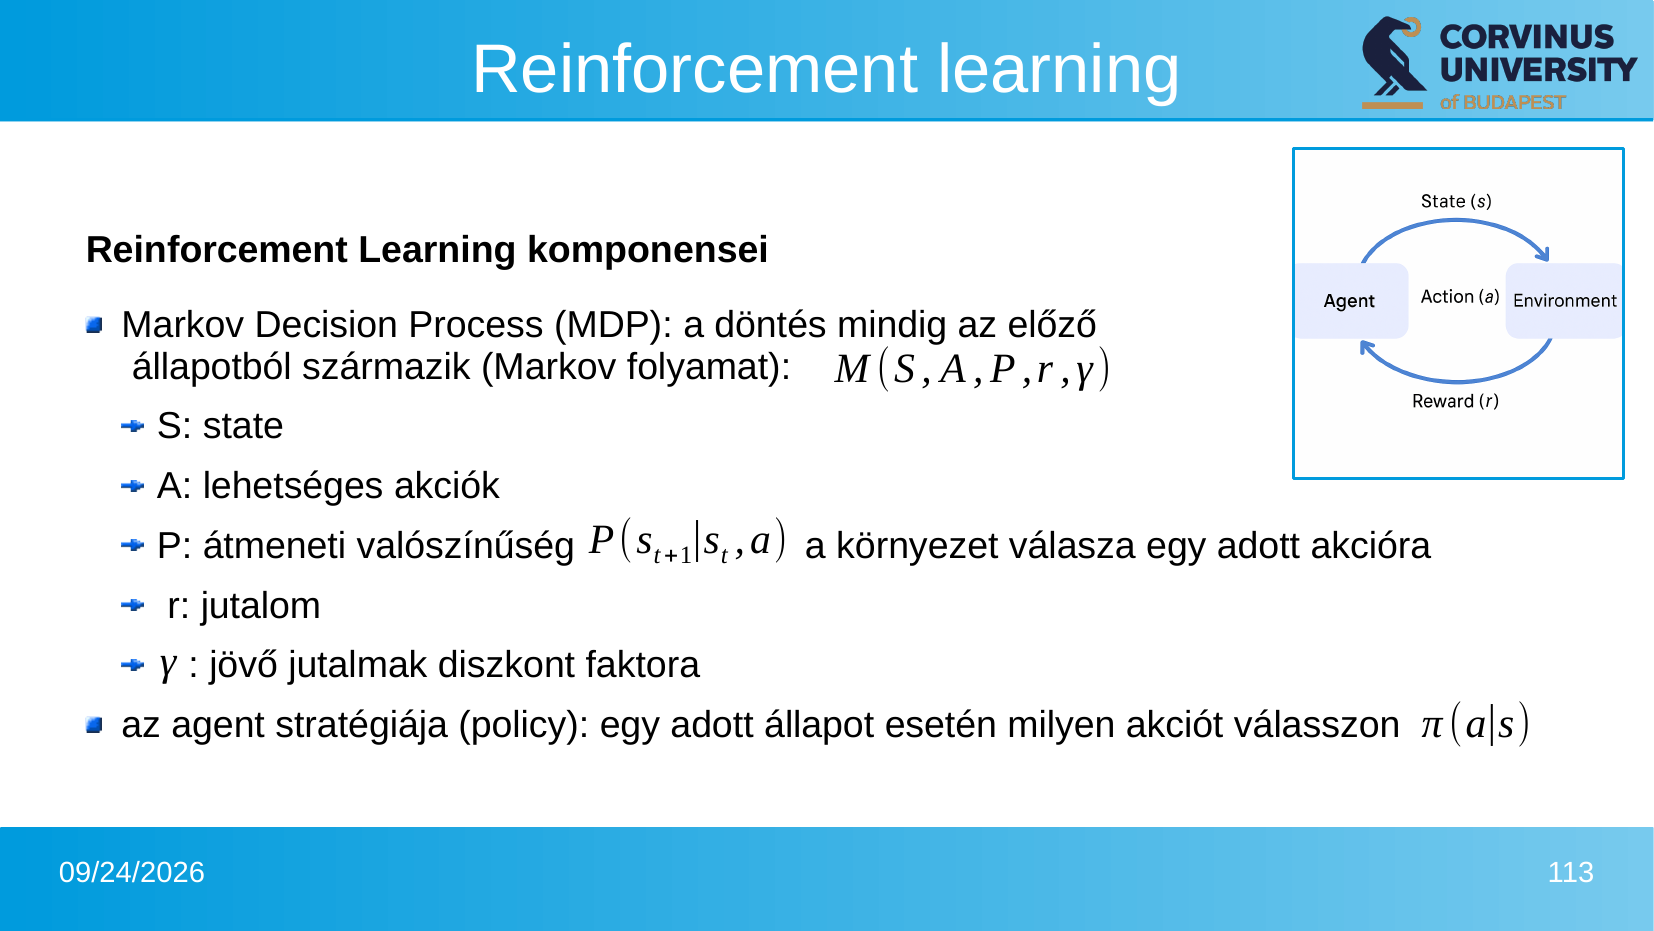

# Reinforcement learning
Reinforcement Learning komponensei
Markov Decision Process (MDP): a döntés mindig az előző
 állapotból származik (Markov folyamat):
S: state
A: lehetséges akciók
P: átmeneti valószínűség a környezet válasza egy adott akcióra
 r: jutalom
 : jövő jutalmak diszkont faktora
az agent stratégiája (policy): egy adott állapot esetén milyen akciót válasszon
113